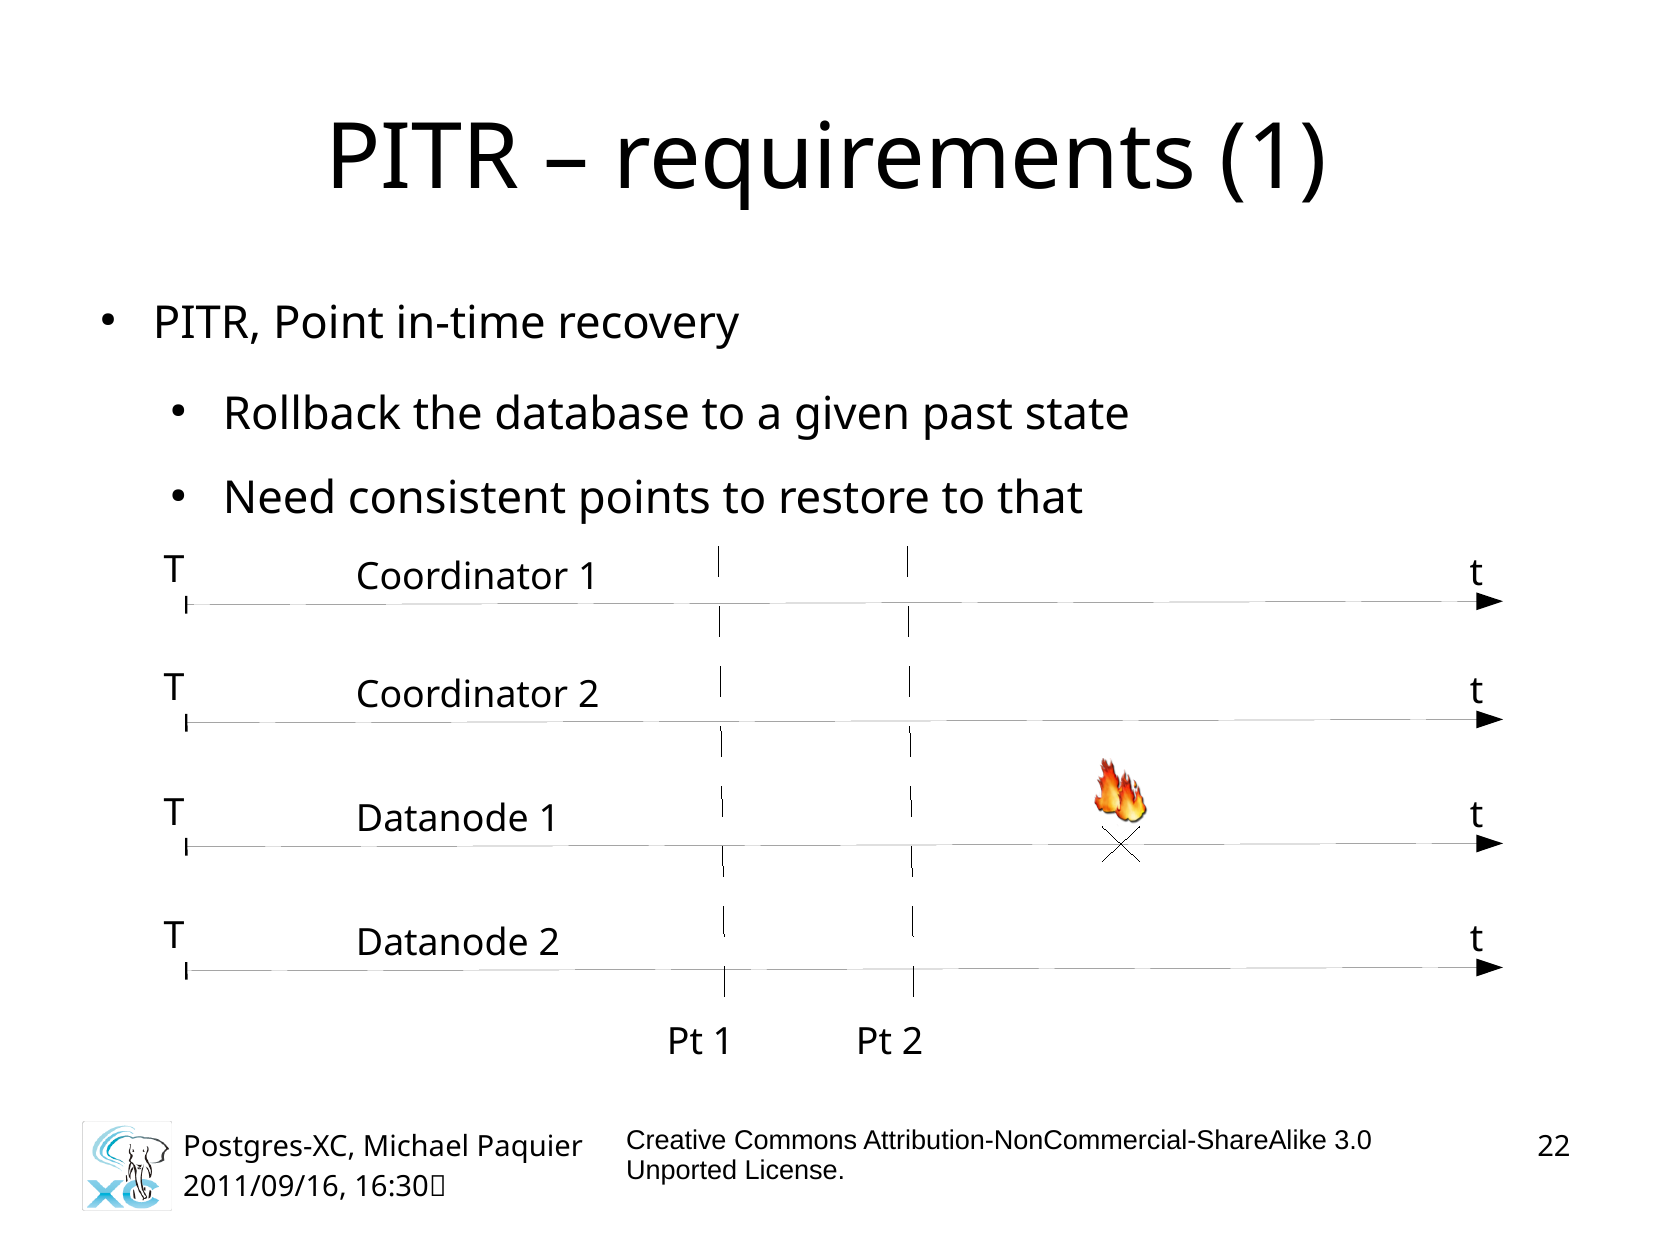

# PITR – requirements (1)
PITR, Point in-time recovery
Rollback the database to a given past state
Need consistent points to restore to that
T
t
Coordinator 1
T
t
Coordinator 2
T
t
Datanode 1
T
t
Datanode 2
Pt 1
Pt 2
22